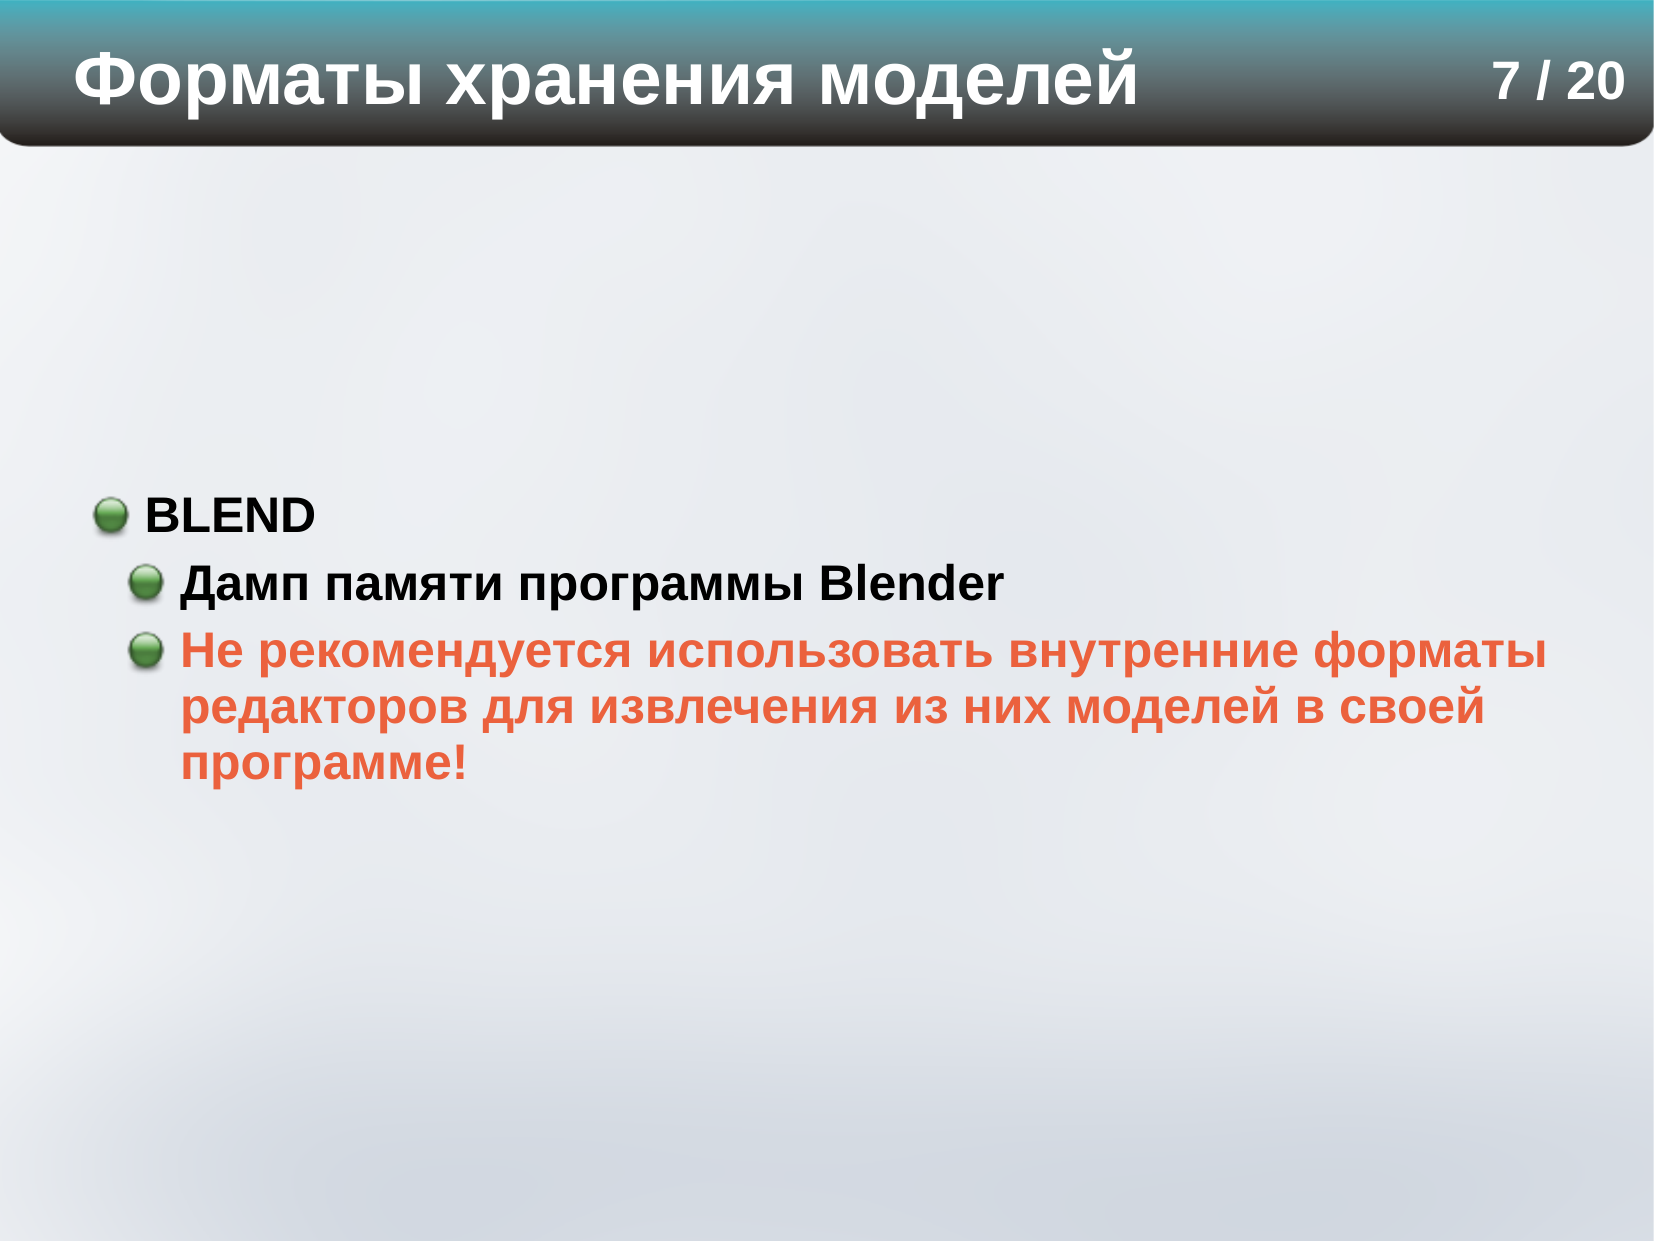

Форматы хранения моделей
BLEND
Дамп памяти программы Blender
Не рекомендуется использовать внутренние форматы редакторов для извлечения из них моделей в своей программе!